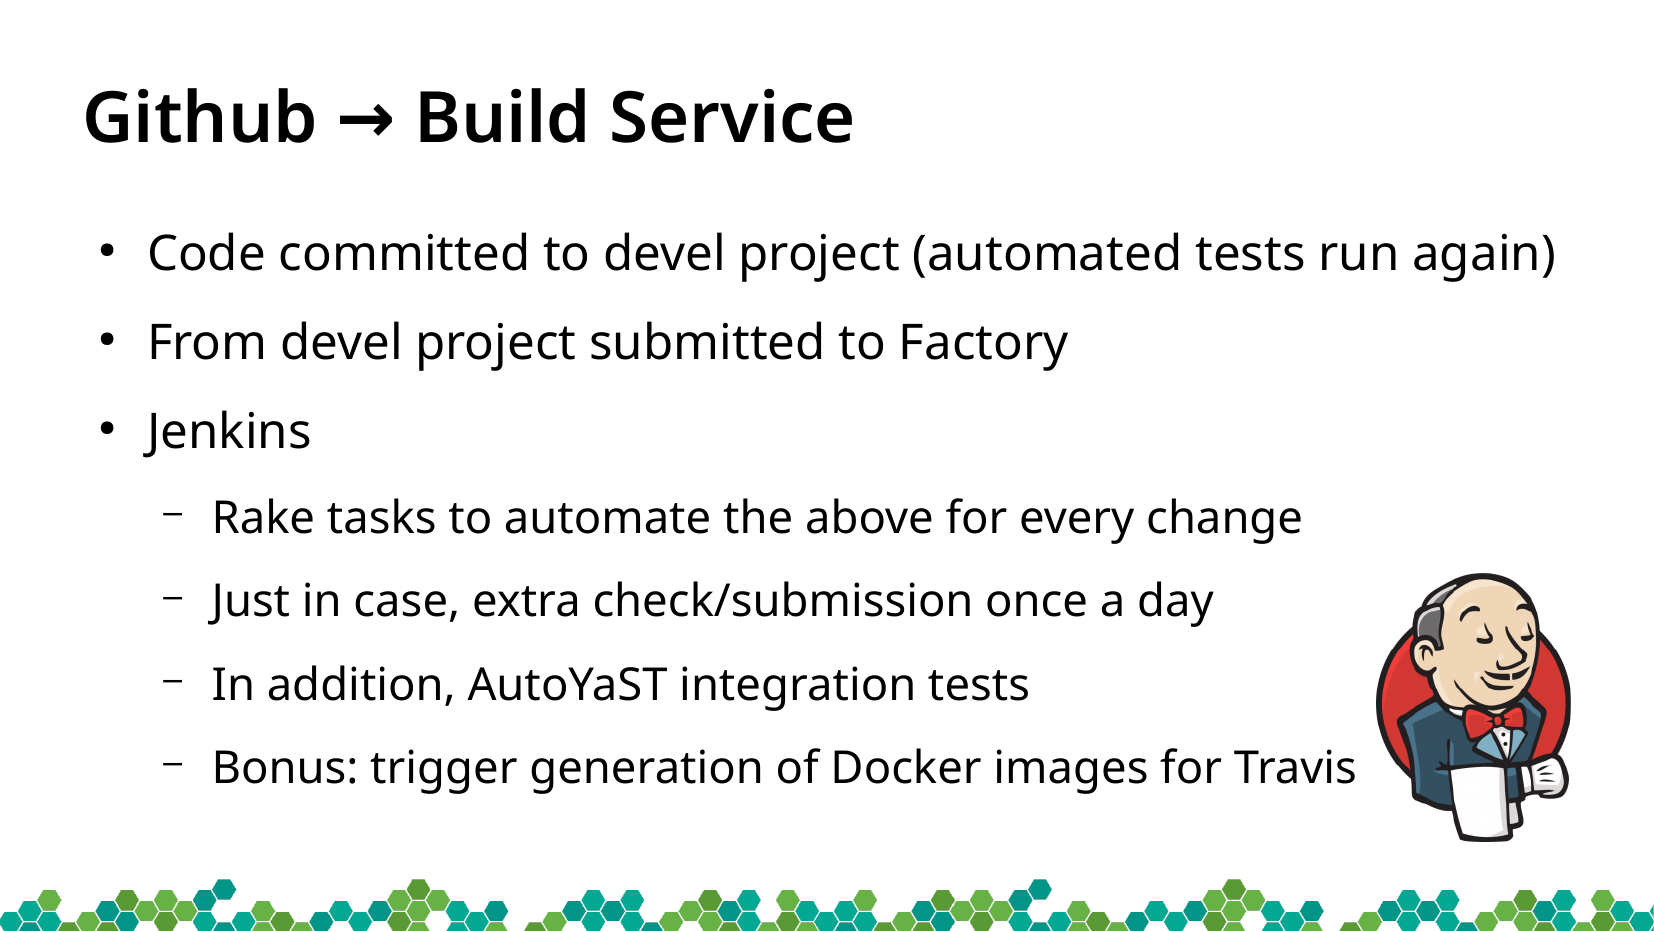

# Github → Build Service
Code committed to devel project (automated tests run again)
From devel project submitted to Factory
Jenkins
Rake tasks to automate the above for every change
Just in case, extra check/submission once a day
In addition, AutoYaST integration tests
Bonus: trigger generation of Docker images for Travis